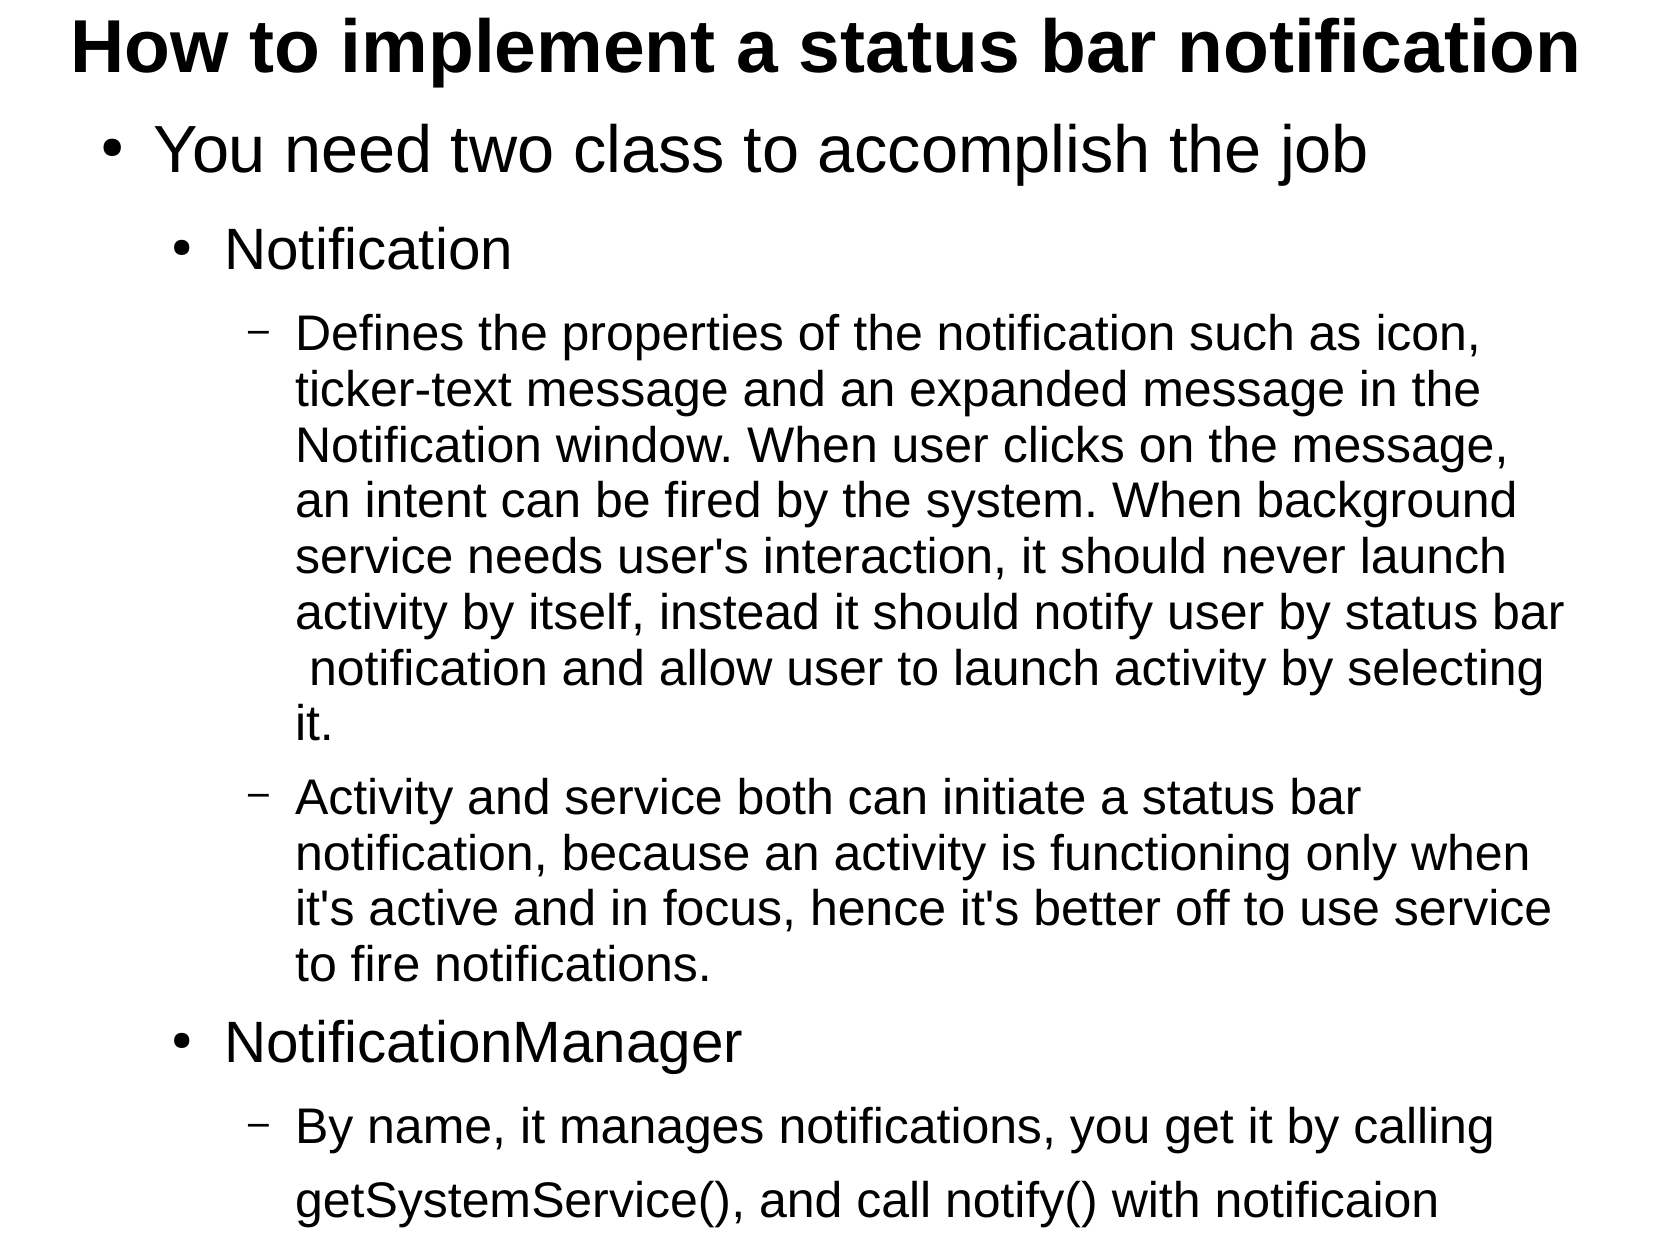

# How to implement a status bar notification
You need two class to accomplish the job
Notification
Defines the properties of the notification such as icon, ticker-text message and an expanded message in the Notification window. When user clicks on the message, an intent can be fired by the system. When background service needs user's interaction, it should never launch activity by itself, instead it should notify user by status bar notification and allow user to launch activity by selecting it.
Activity and service both can initiate a status bar notification, because an activity is functioning only when it's active and in focus, hence it's better off to use service to fire notifications.
NotificationManager
By name, it manages notifications, you get it by calling
getSystemService(), and call notify() with notificaion